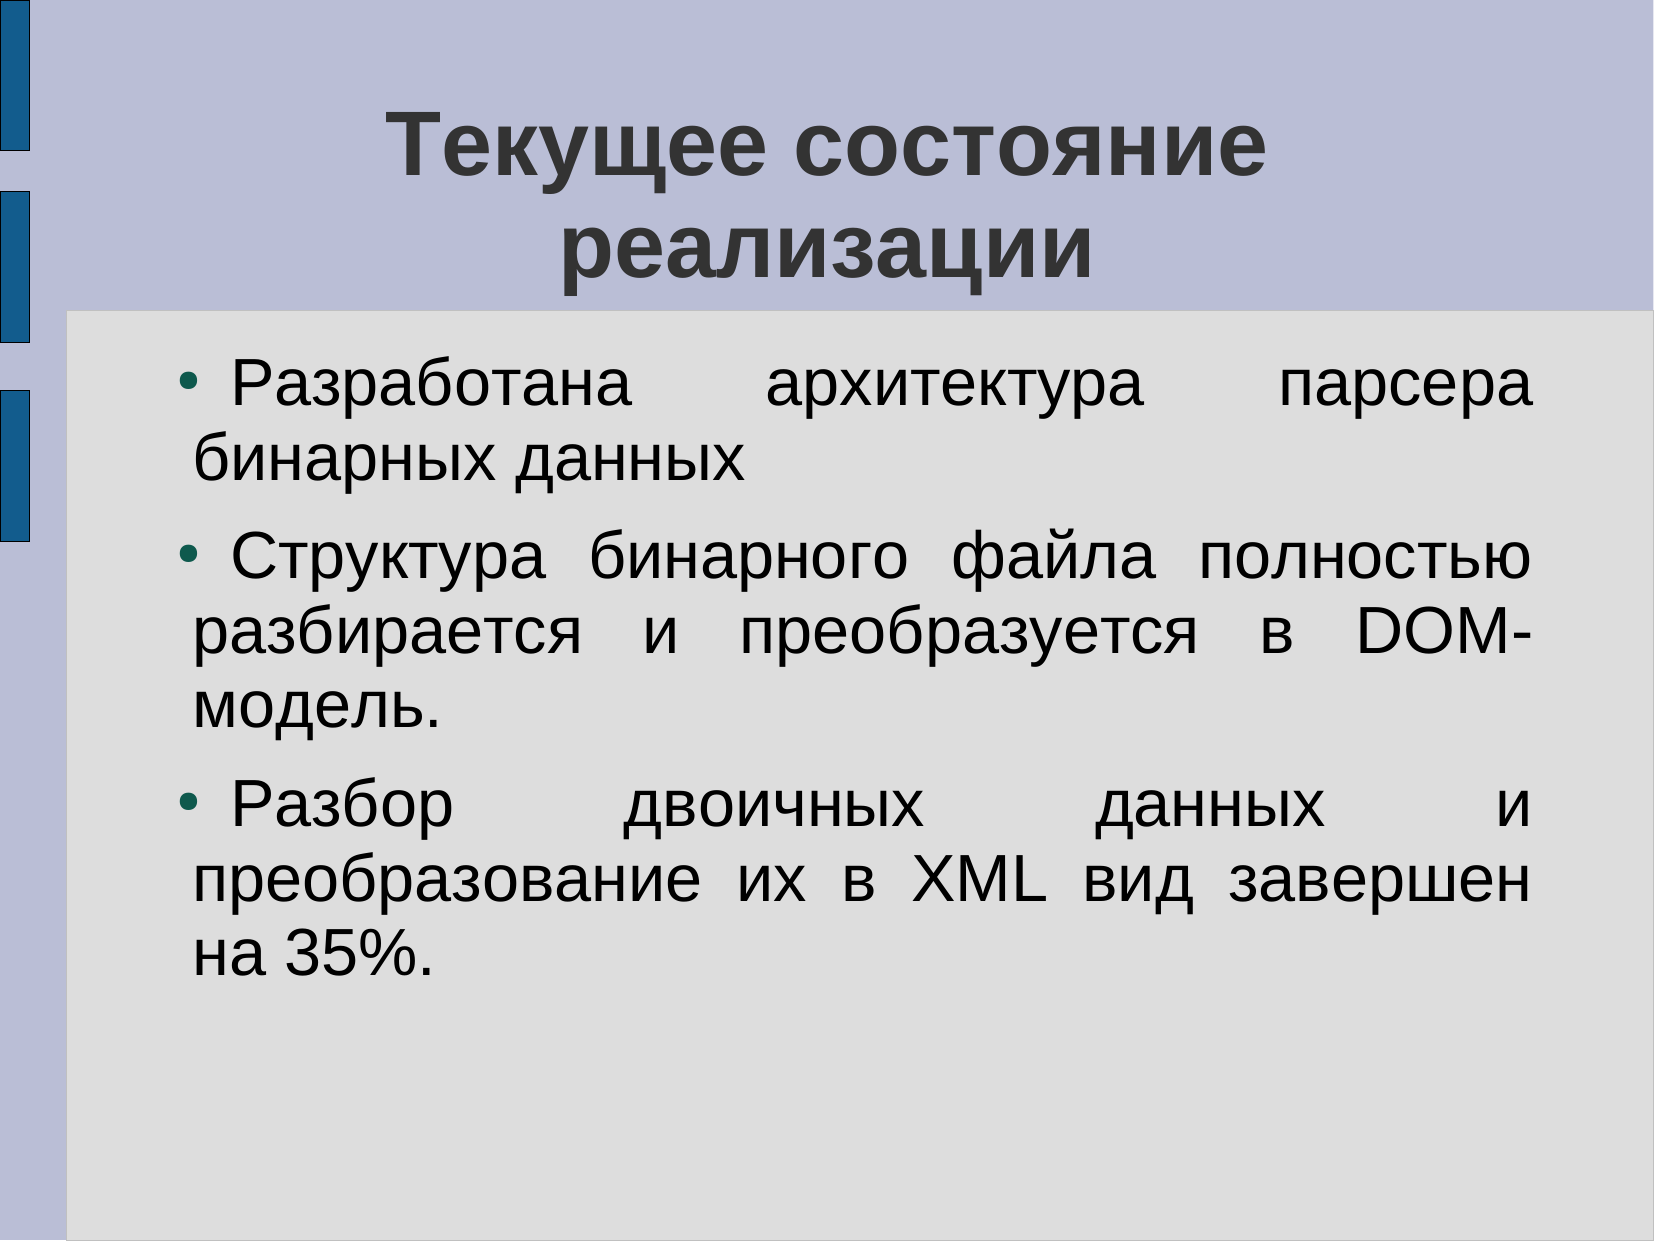

# Текущее состояние реализации
Разработана архитектура парсера бинарных данных
Структура бинарного файла полностью разбирается и преобразуется в DOM-модель.
Разбор двоичных данных и преобразование их в XML вид завершен на 35%.